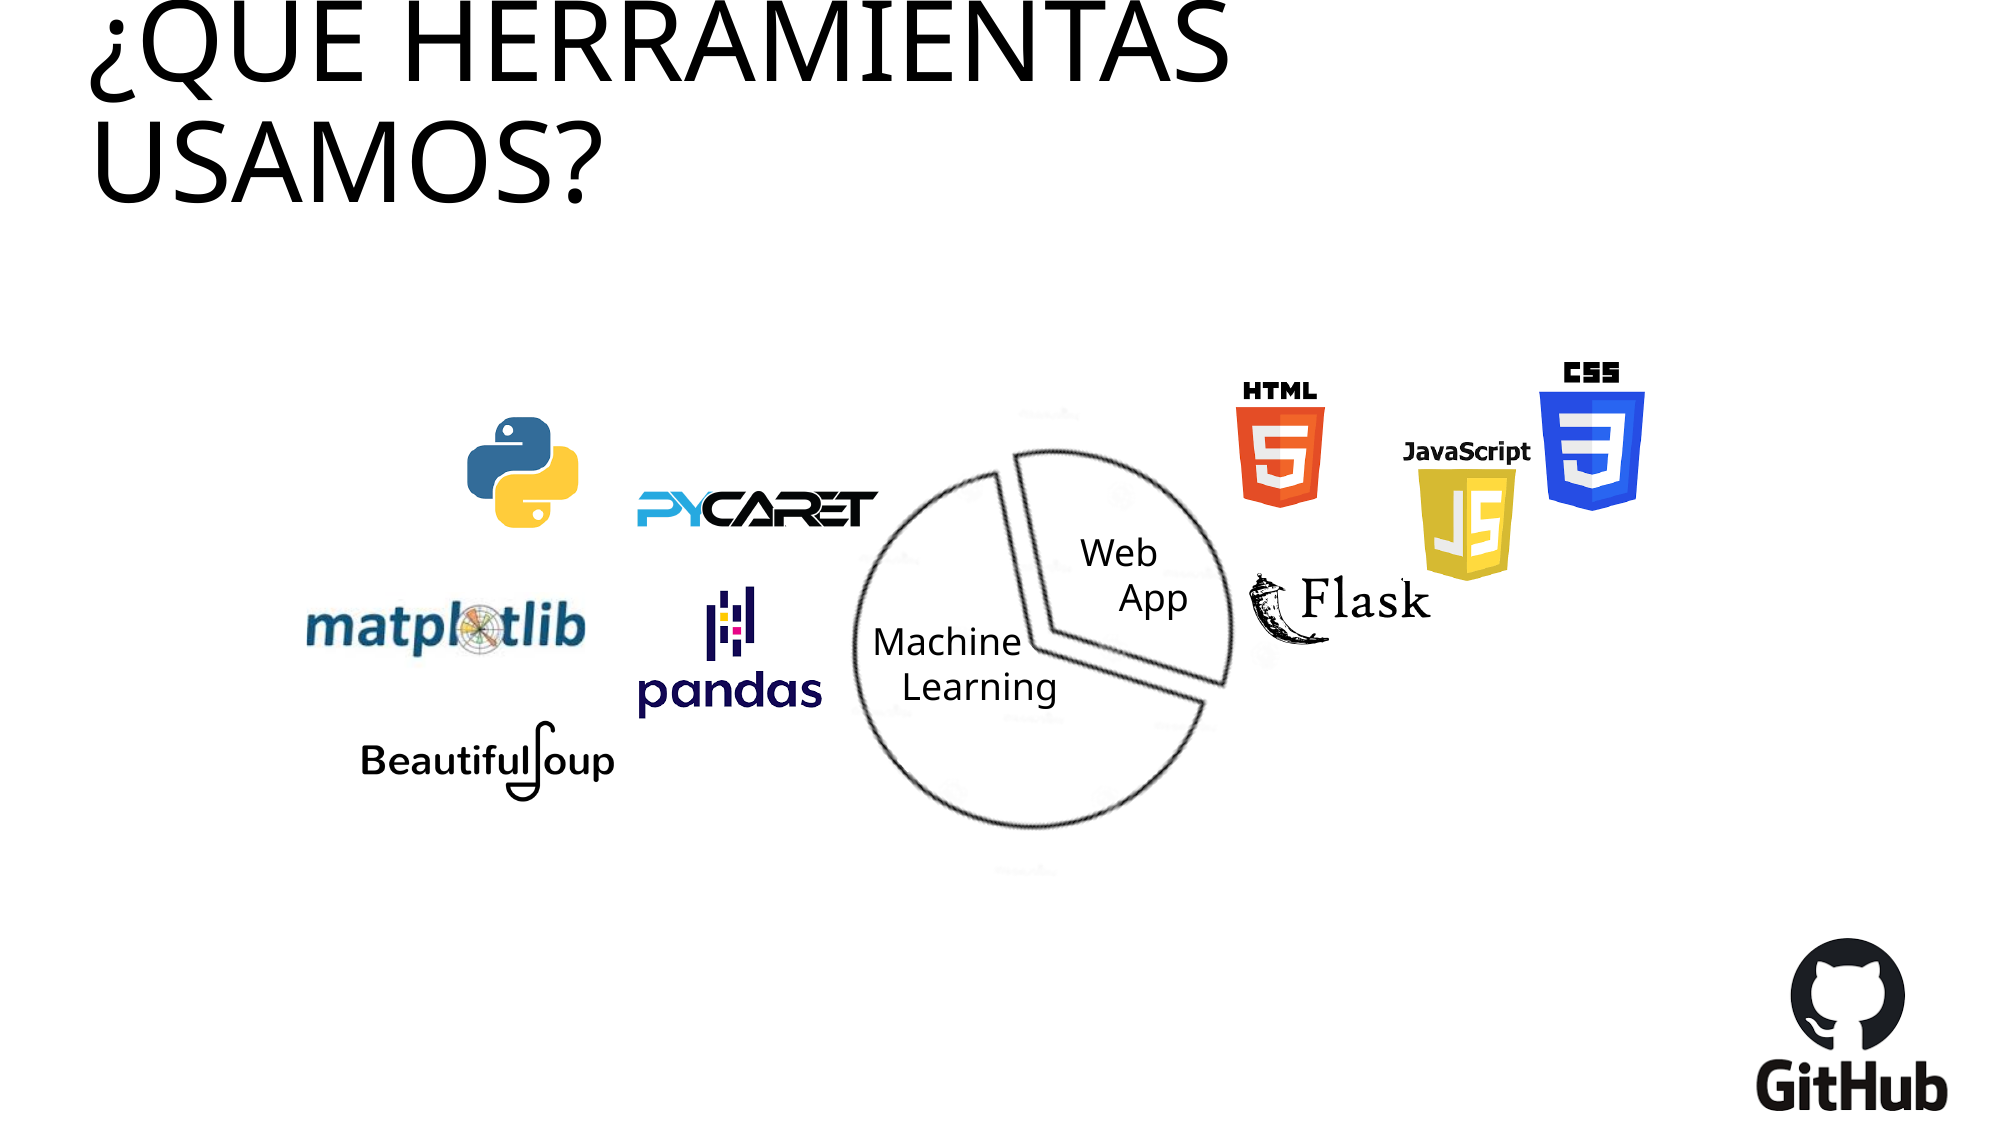

# ¿Qué herramientas usamos?
Web
 App
Machine
 Learning